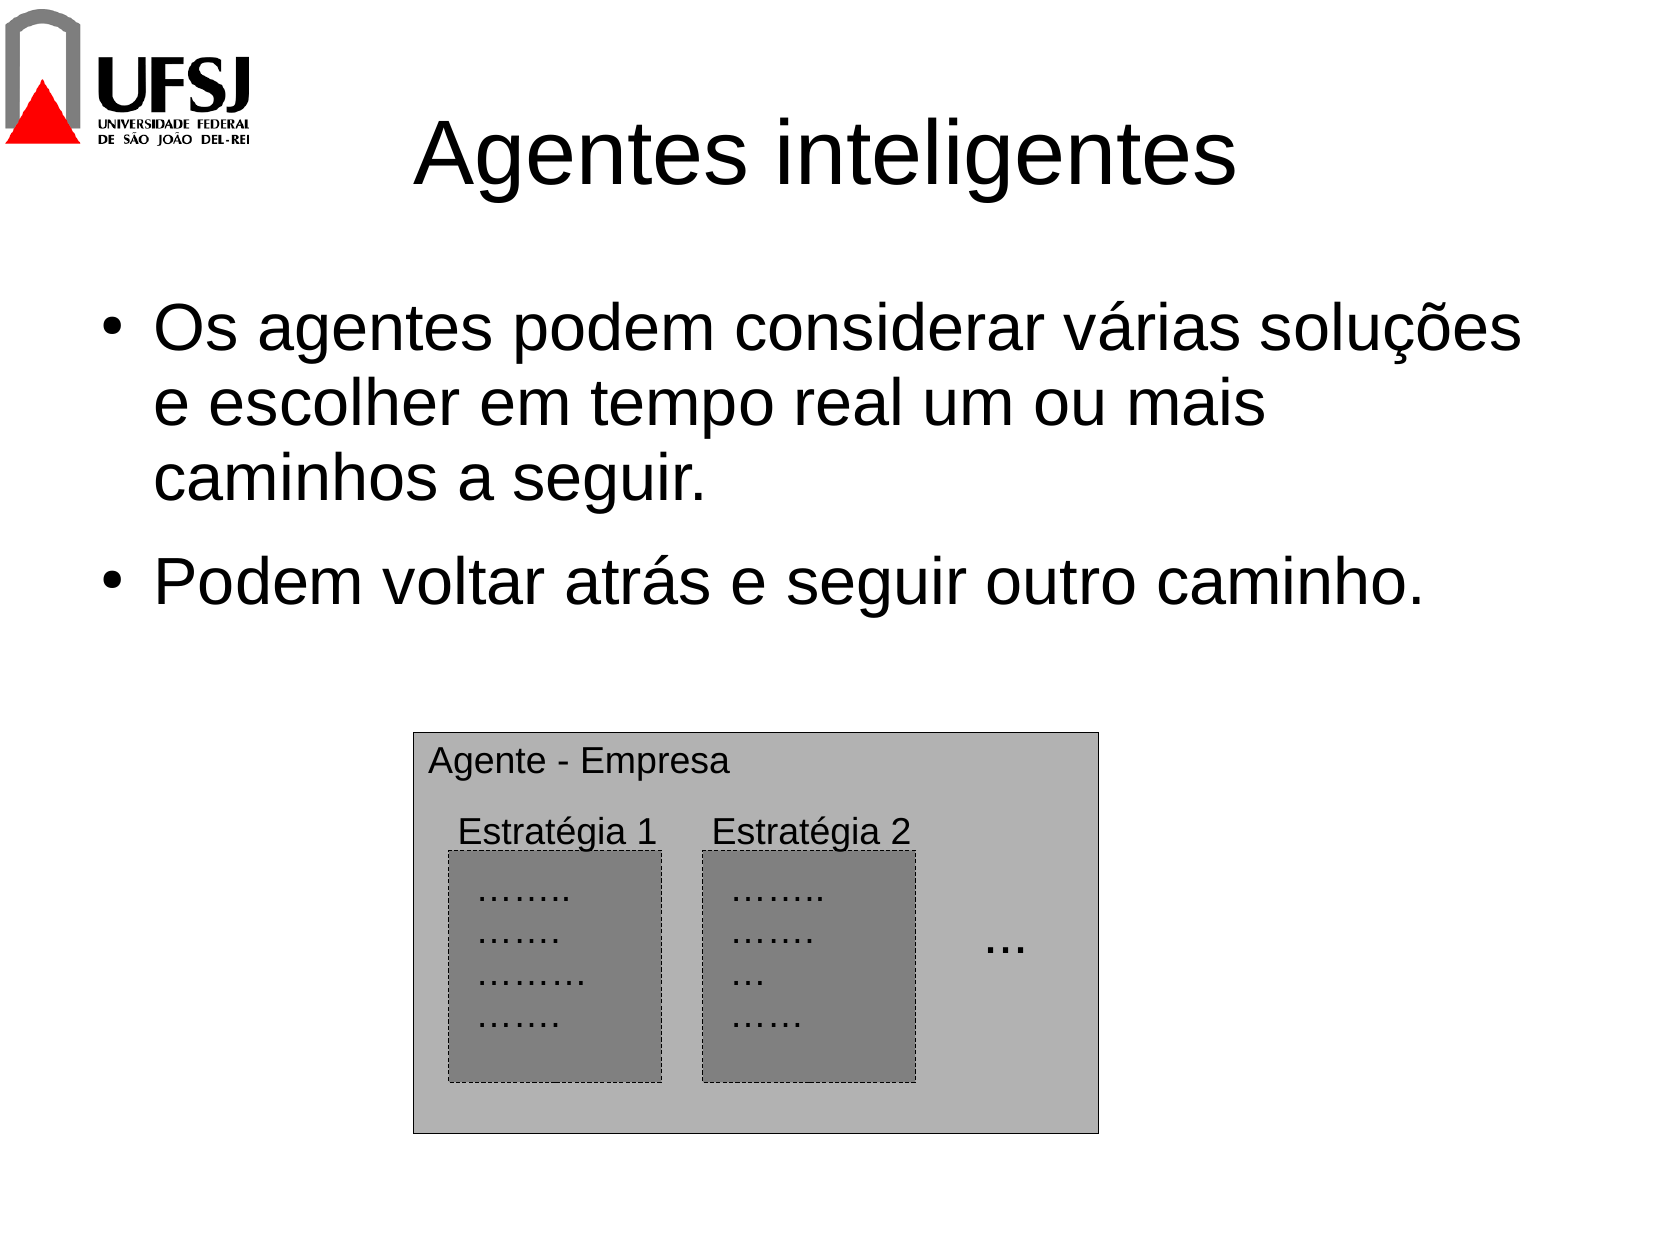

# Agentes inteligentes
Os agentes podem considerar várias soluções e escolher em tempo real um ou mais caminhos a seguir.
Podem voltar atrás e seguir outro caminho.
Agente - Empresa
Estratégia 1
Estratégia 2
……..
…….
………
…….
……..
…….
…
……
...